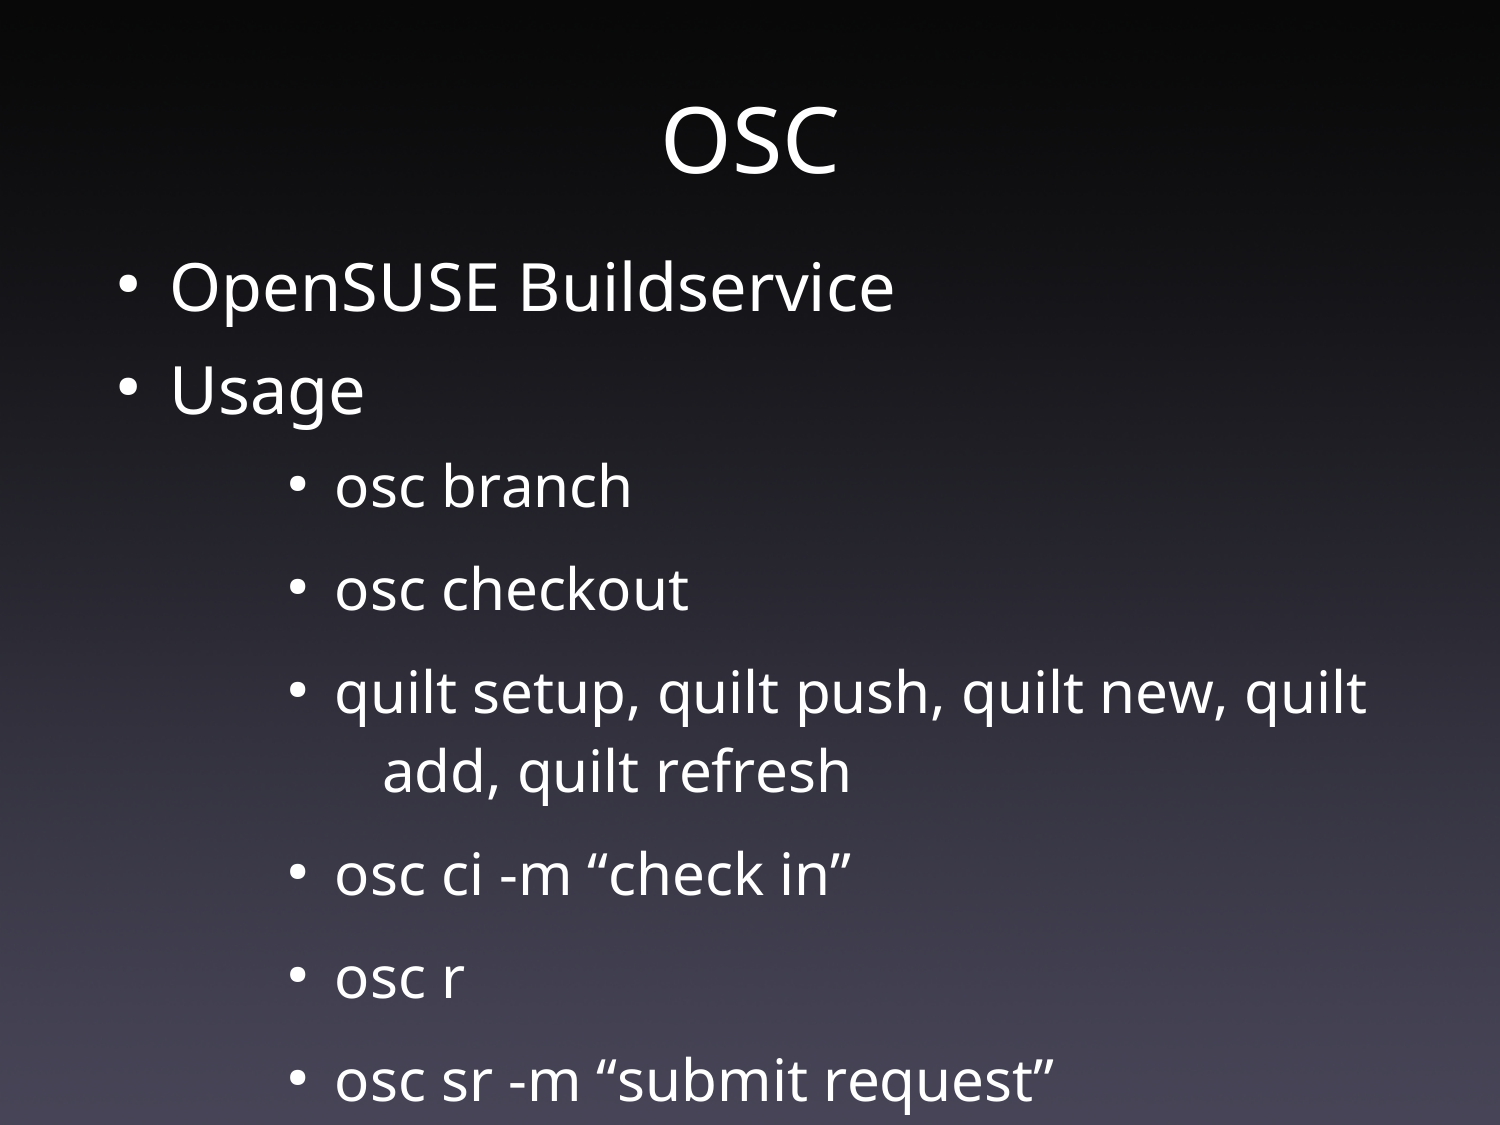

# OSC
OpenSUSE Buildservice
Usage
osc branch
osc checkout
quilt setup, quilt push, quilt new, quilt add, quilt refresh
osc ci -m “check in”
osc r
osc sr -m “submit request”